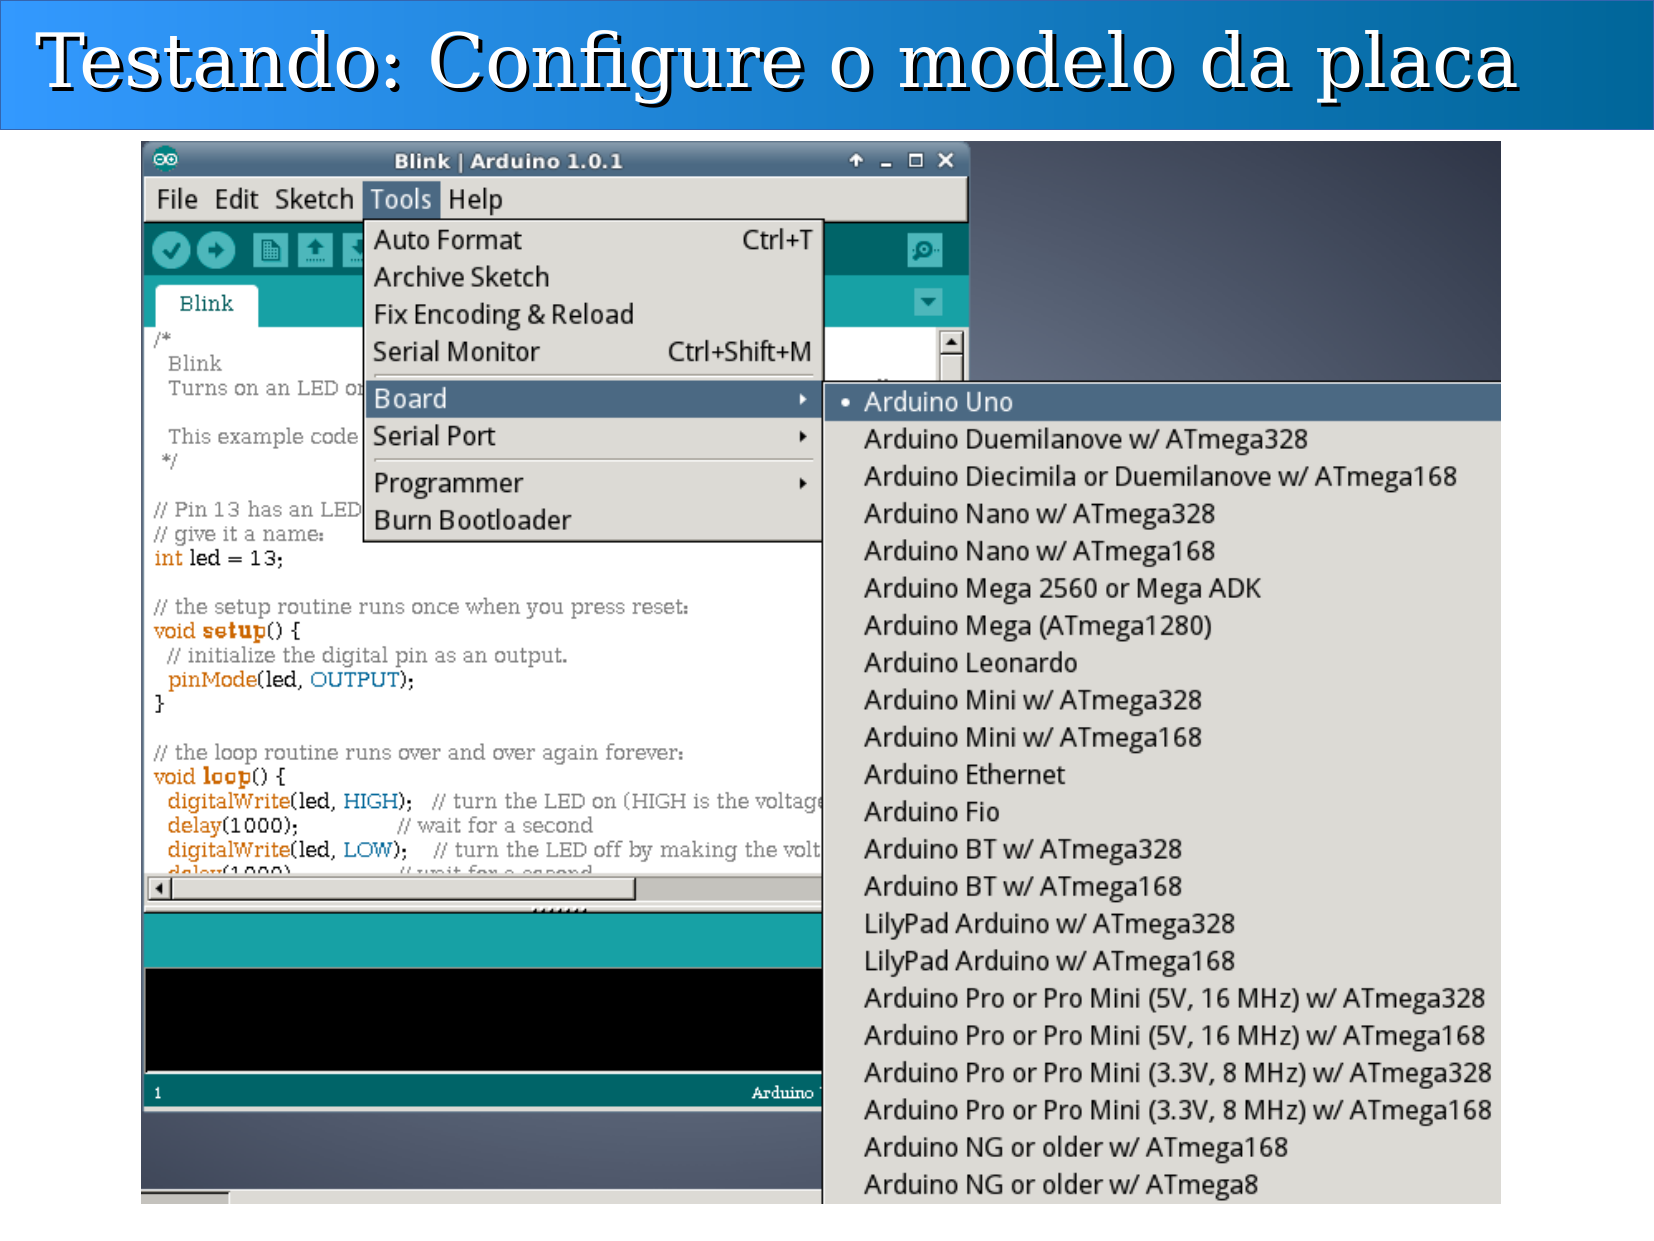

# Testando: Configure o modelo da placa